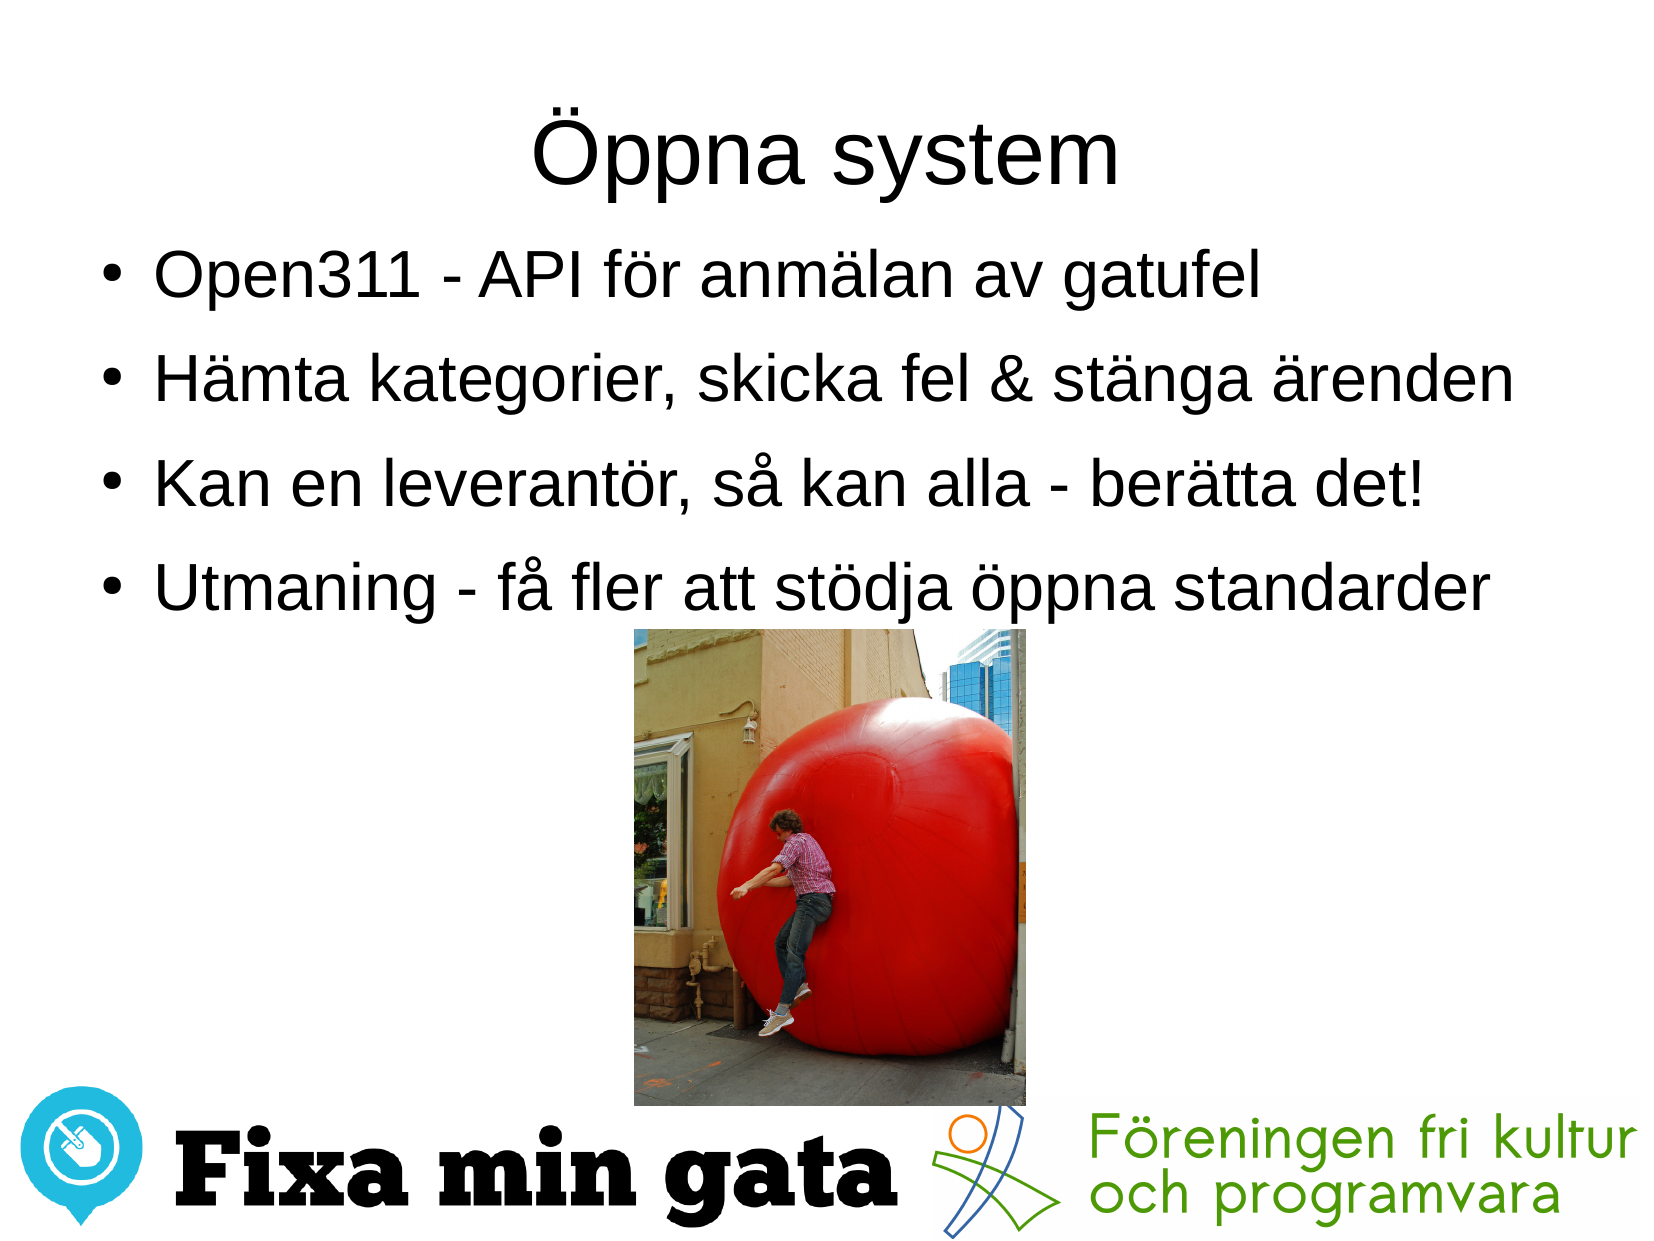

# Öppna system
Open311 - API för anmälan av gatufel
Hämta kategorier, skicka fel & stänga ärenden
Kan en leverantör, så kan alla - berätta det!
Utmaning - få fler att stödja öppna standarder